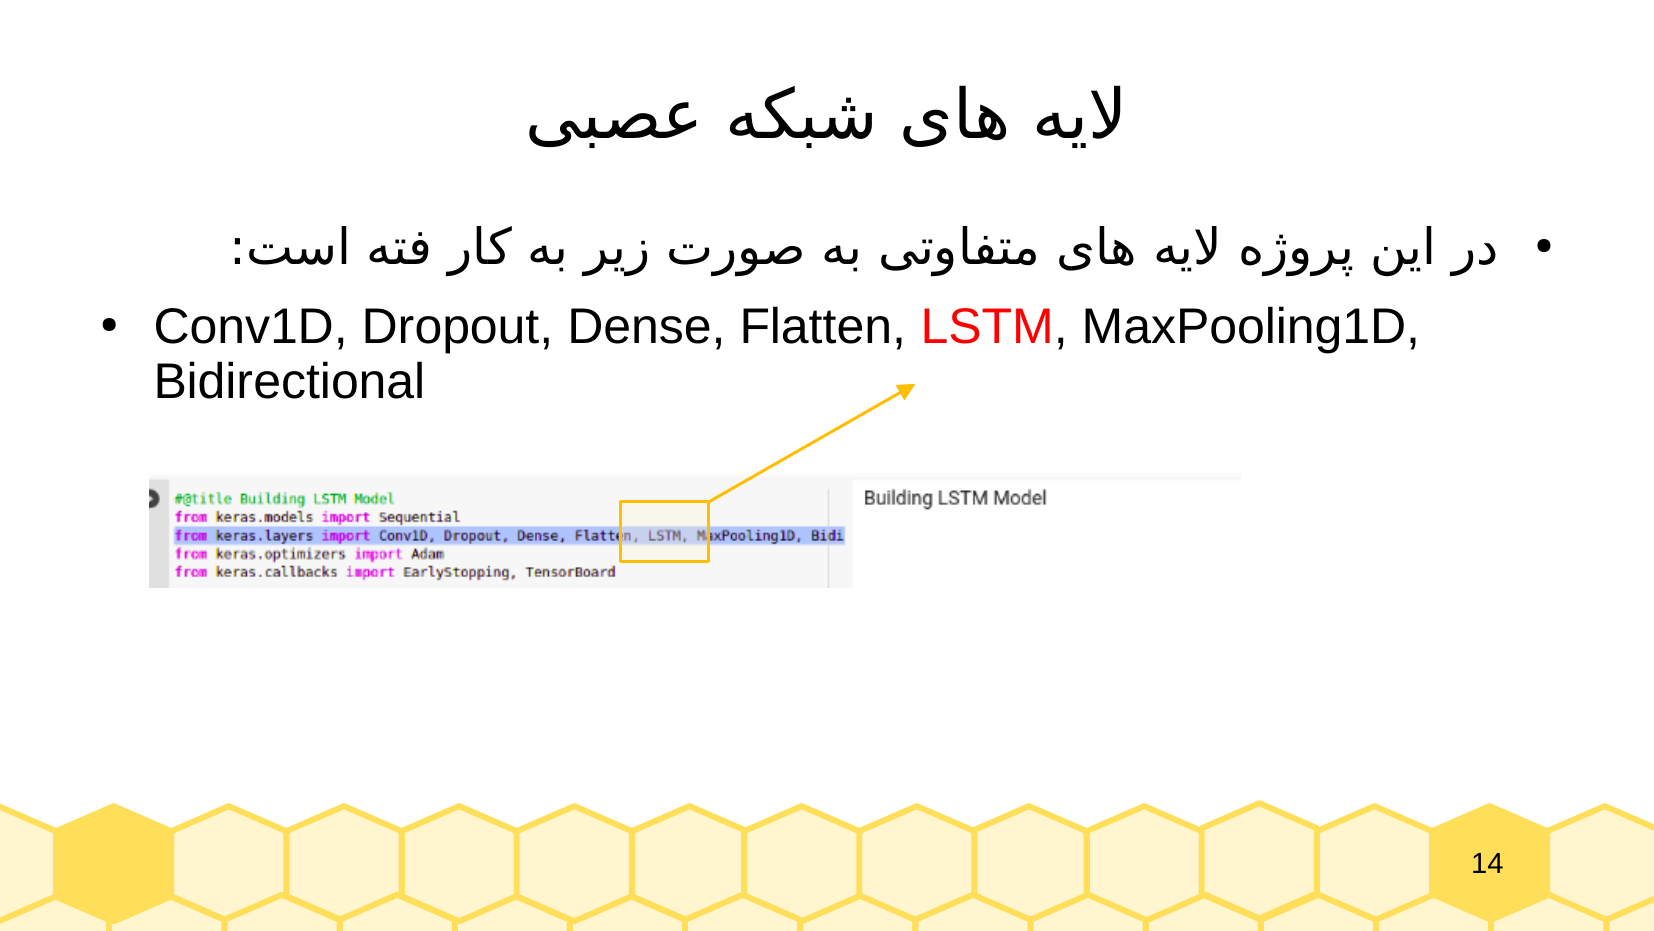

# لایه های شبکه عصبی
در این پروژه لایه های متفاوتی به صورت زیر به کار فته است:
Conv1D, Dropout, Dense, Flatten, LSTM, MaxPooling1D, Bidirectional